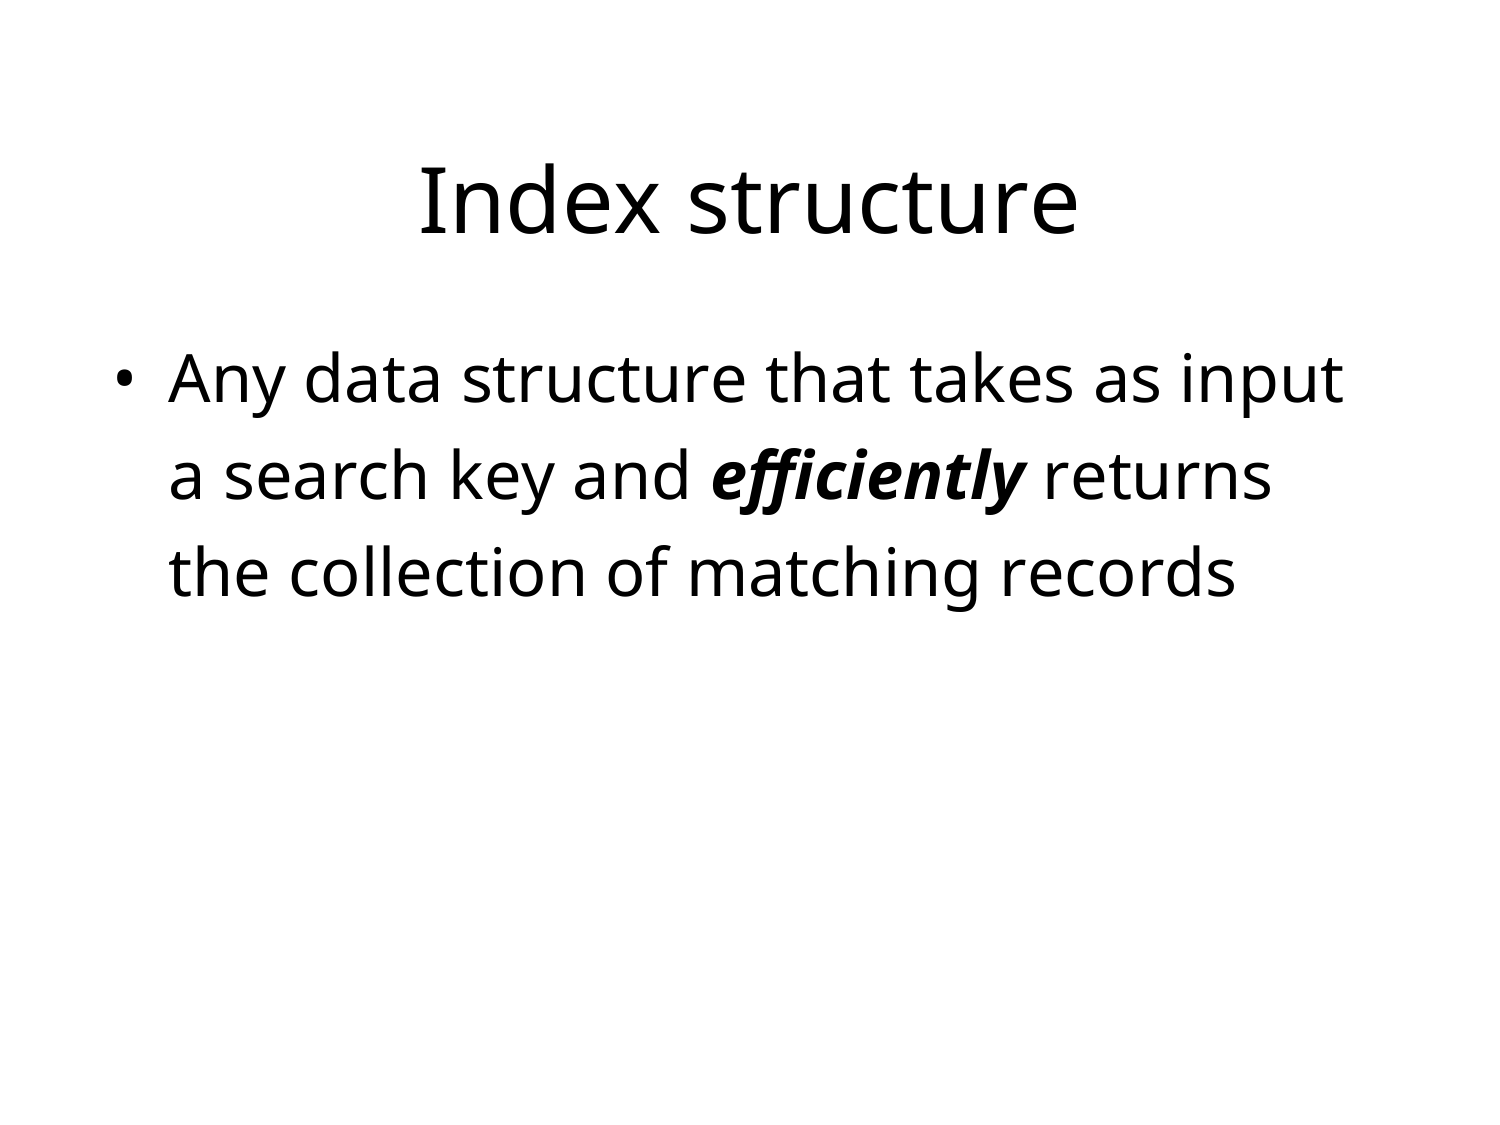

# Index structure
Any data structure that takes as input a search key and efficiently returns the collection of matching records